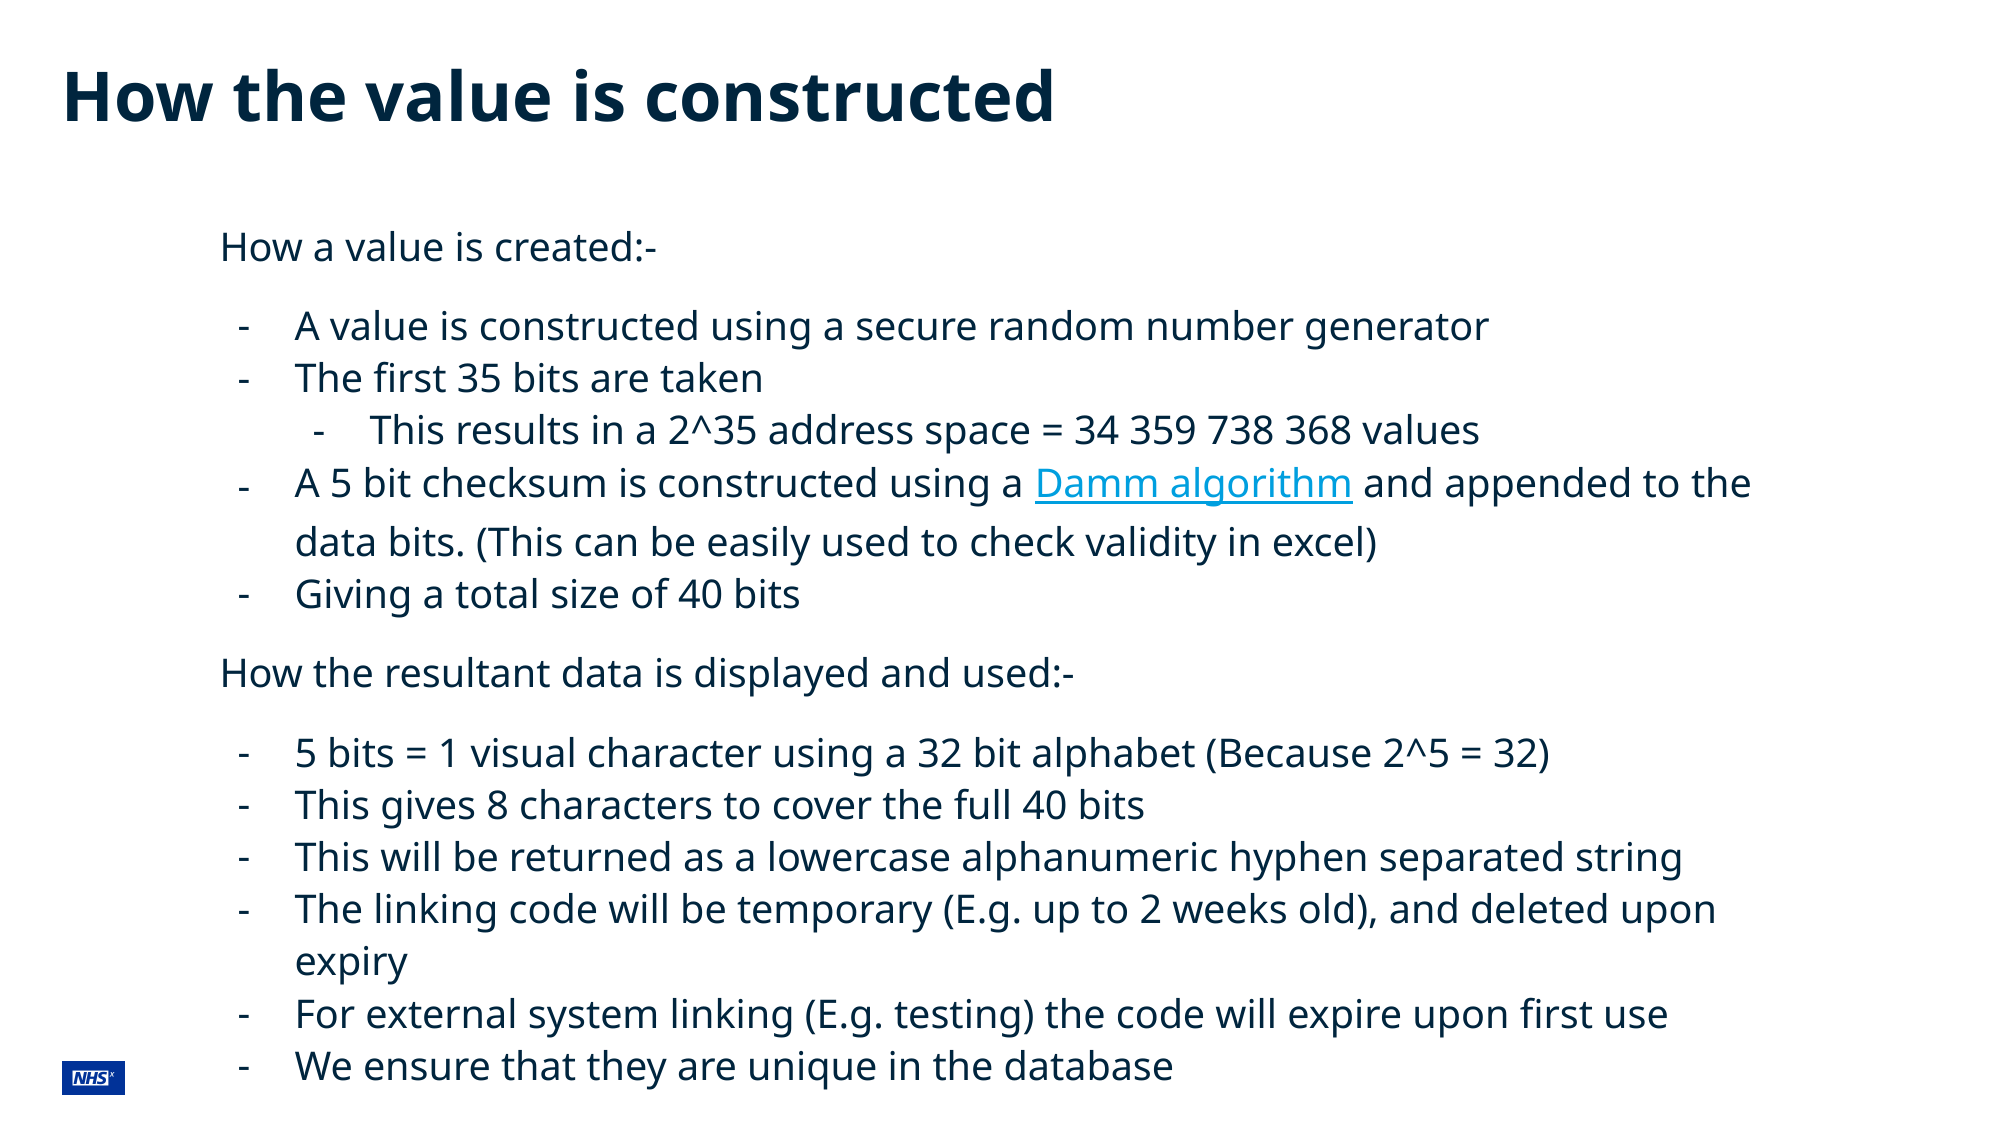

# How the value is constructed
How a value is created:-
A value is constructed using a secure random number generator
The first 35 bits are taken
This results in a 2^35 address space = 34 359 738 368 values
A 5 bit checksum is constructed using a Damm algorithm and appended to the data bits. (This can be easily used to check validity in excel)
Giving a total size of 40 bits
How the resultant data is displayed and used:-
5 bits = 1 visual character using a 32 bit alphabet (Because 2^5 = 32)
This gives 8 characters to cover the full 40 bits
This will be returned as a lowercase alphanumeric hyphen separated string
The linking code will be temporary (E.g. up to 2 weeks old), and deleted upon expiry
For external system linking (E.g. testing) the code will expire upon first use
We ensure that they are unique in the database